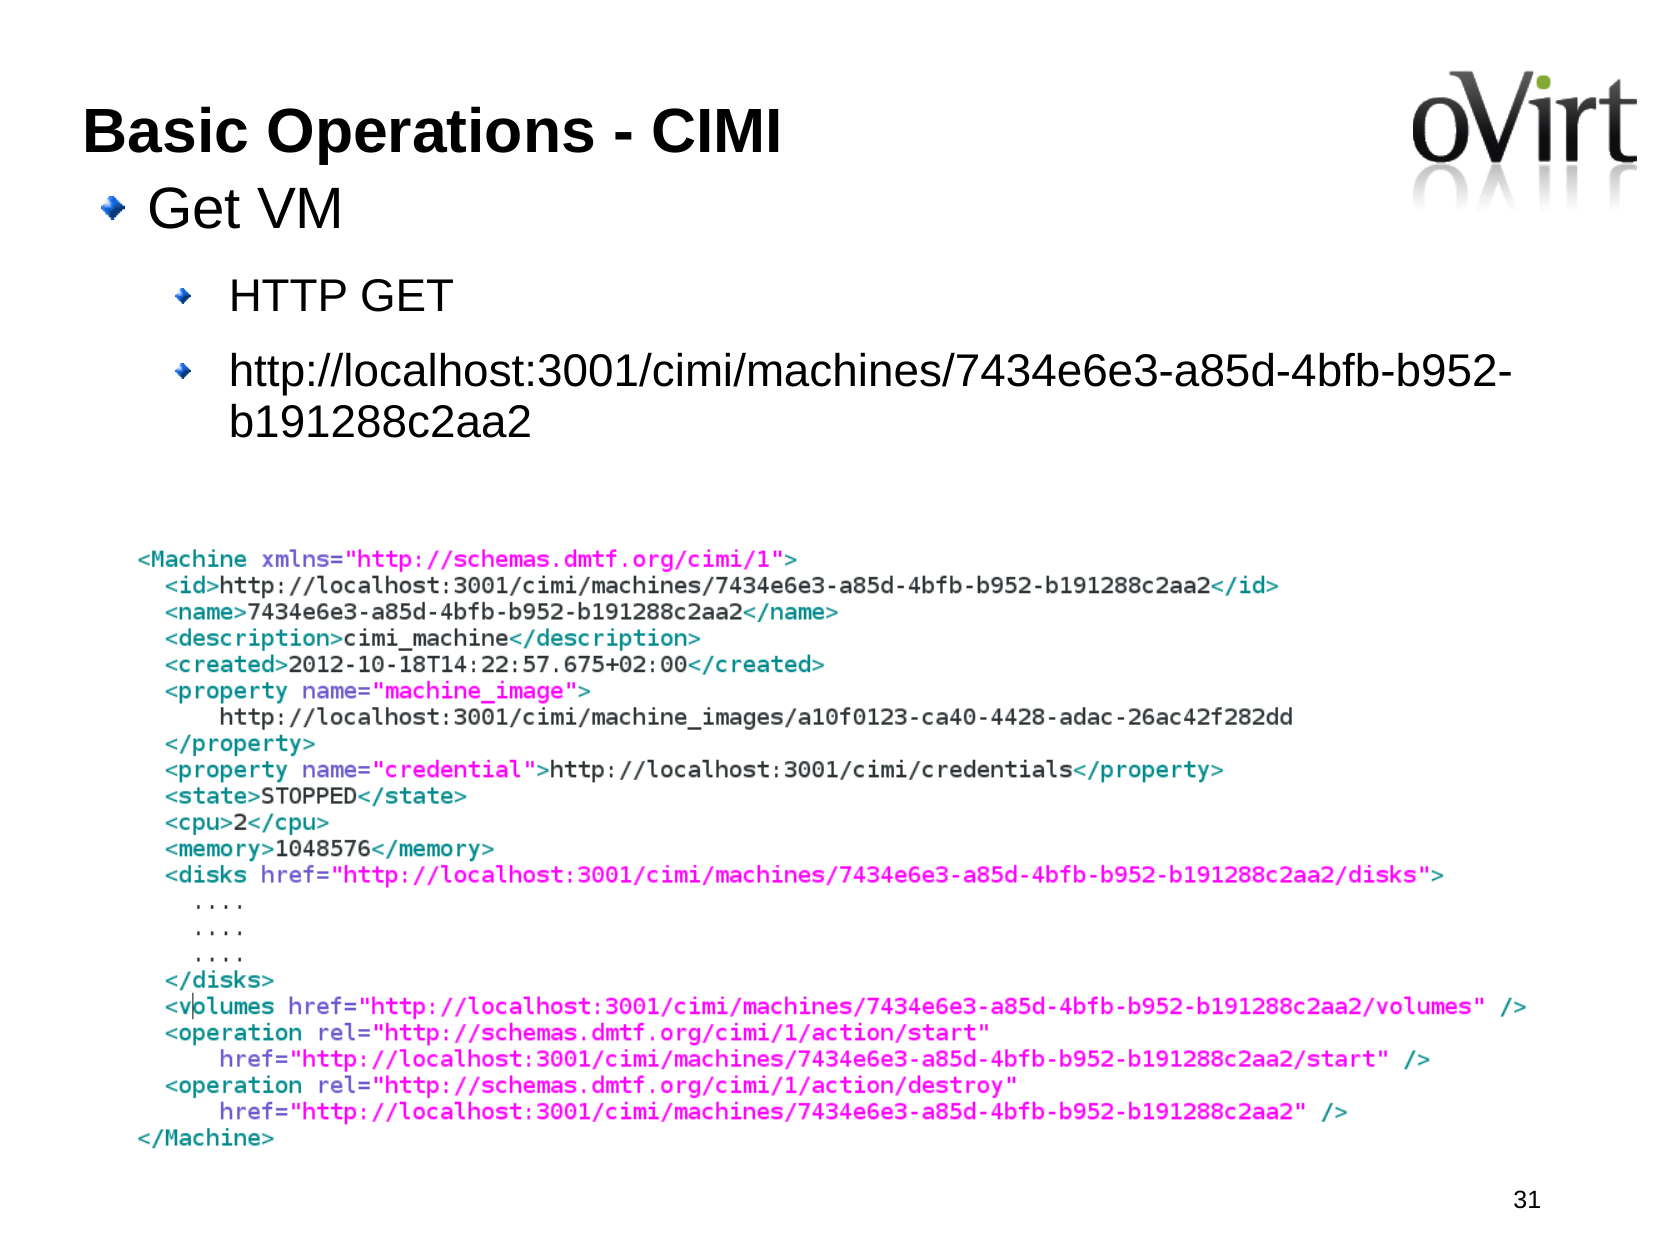

# Basic Operations - CIMI
Get VM
HTTP GET
http://localhost:3001/cimi/machines/7434e6e3-a85d-4bfb-b952-b191288c2aa2